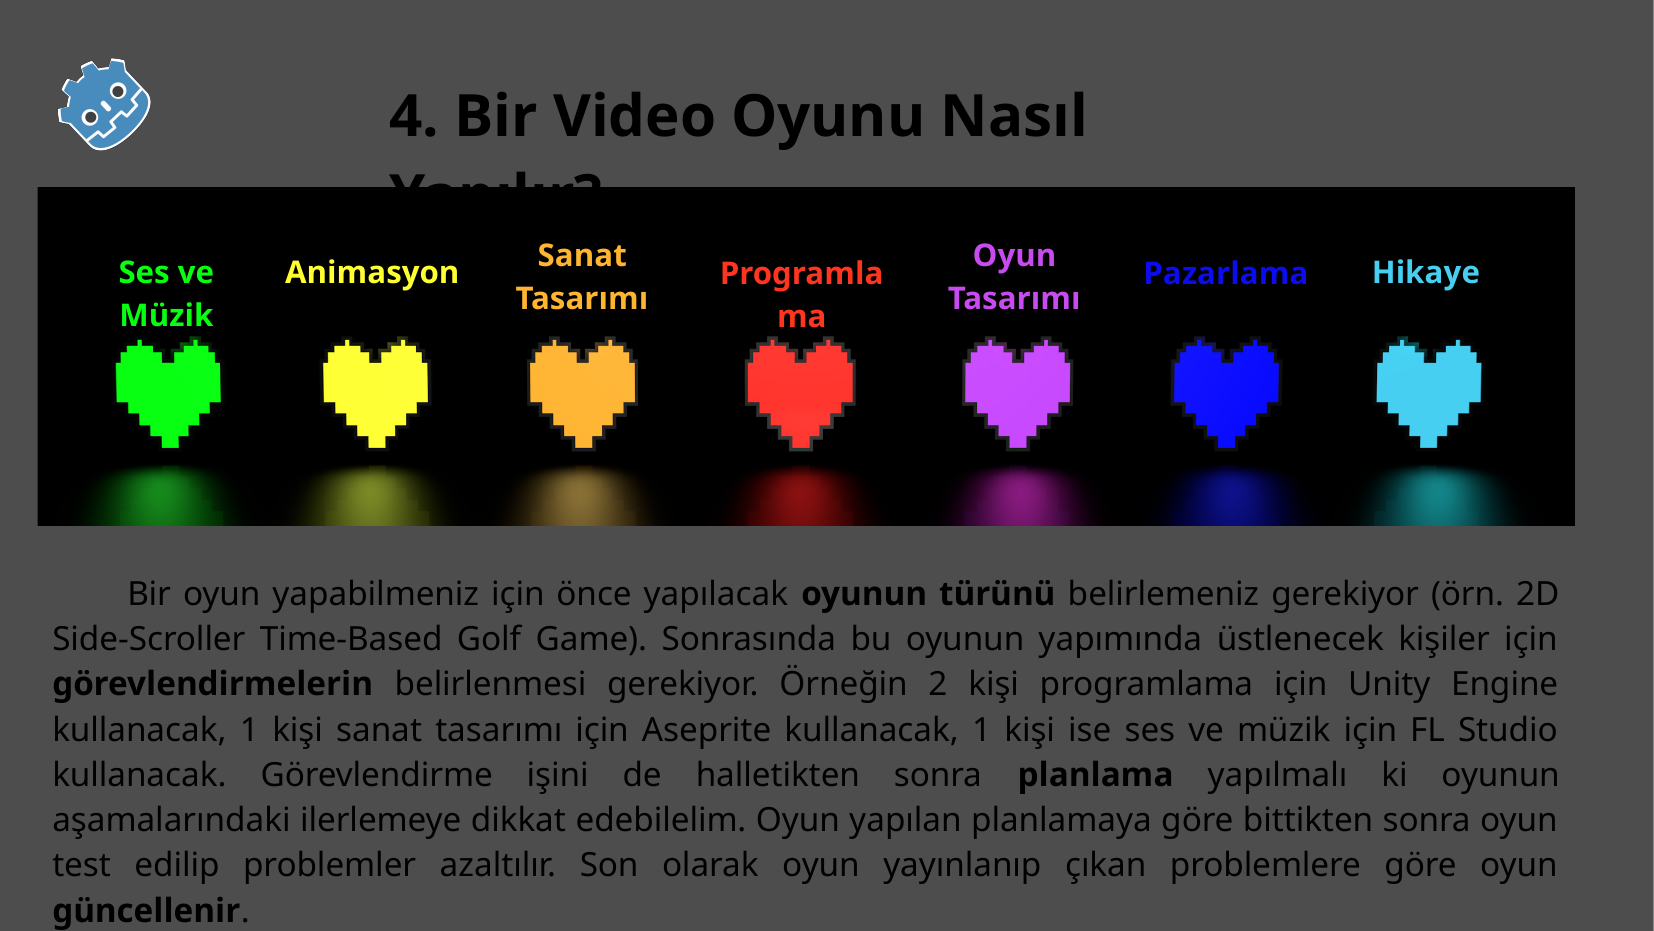

4. Bir Video Oyunu Nasıl Yapılır?
Sanat Tasarımı
Oyun
Tasarımı
Animasyon
Ses ve Müzik
Hikaye
Programlama
Pazarlama
	Bir oyun yapabilmeniz için önce yapılacak oyunun türünü belirlemeniz gerekiyor (örn. 2D Side-Scroller Time-Based Golf Game). Sonrasında bu oyunun yapımında üstlenecek kişiler için görevlendirmelerin belirlenmesi gerekiyor. Örneğin 2 kişi programlama için Unity Engine kullanacak, 1 kişi sanat tasarımı için Aseprite kullanacak, 1 kişi ise ses ve müzik için FL Studio kullanacak. Görevlendirme işini de halletikten sonra planlama yapılmalı ki oyunun aşamalarındaki ilerlemeye dikkat edebilelim. Oyun yapılan planlamaya göre bittikten sonra oyun test edilip problemler azaltılır. Son olarak oyun yayınlanıp çıkan problemlere göre oyun güncellenir.